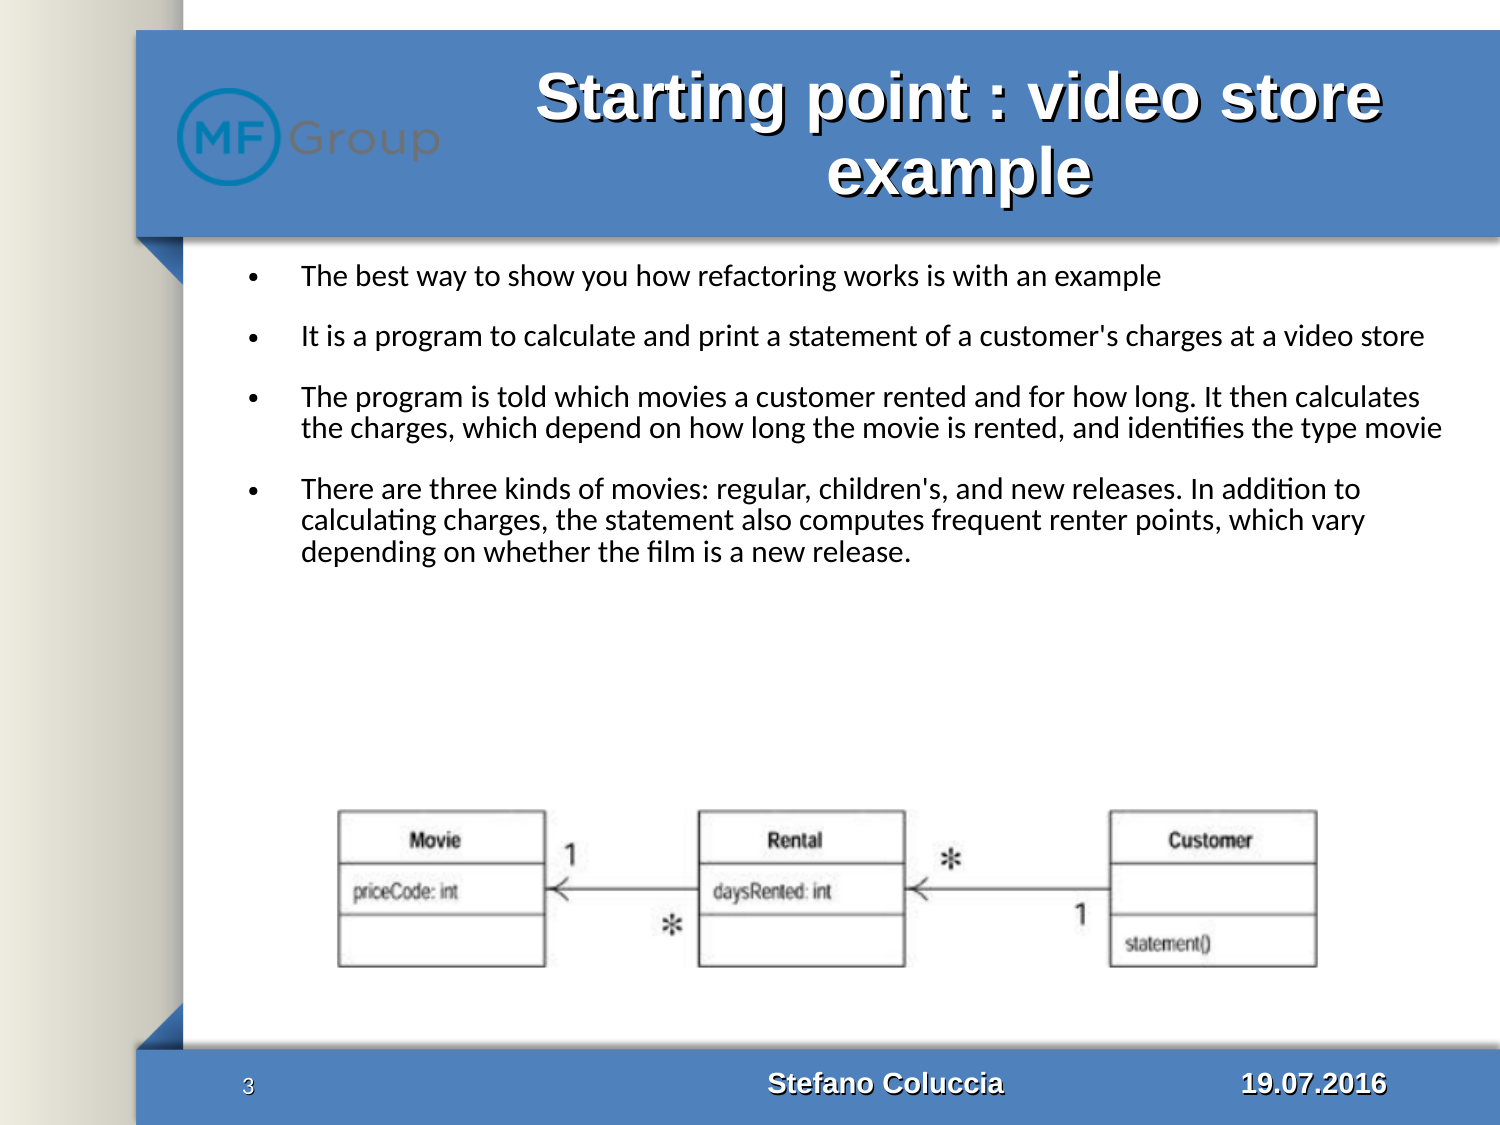

# Starting point : video store example
The best way to show you how refactoring works is with an example
It is a program to calculate and print a statement of a customer's charges at a video store
The program is told which movies a customer rented and for how long. It then calculates the charges, which depend on how long the movie is rented, and identifies the type movie
There are three kinds of movies: regular, children's, and new releases. In addition to calculating charges, the statement also computes frequent renter points, which vary depending on whether the film is a new release.
3
Stefano Coluccia
19.07.2016